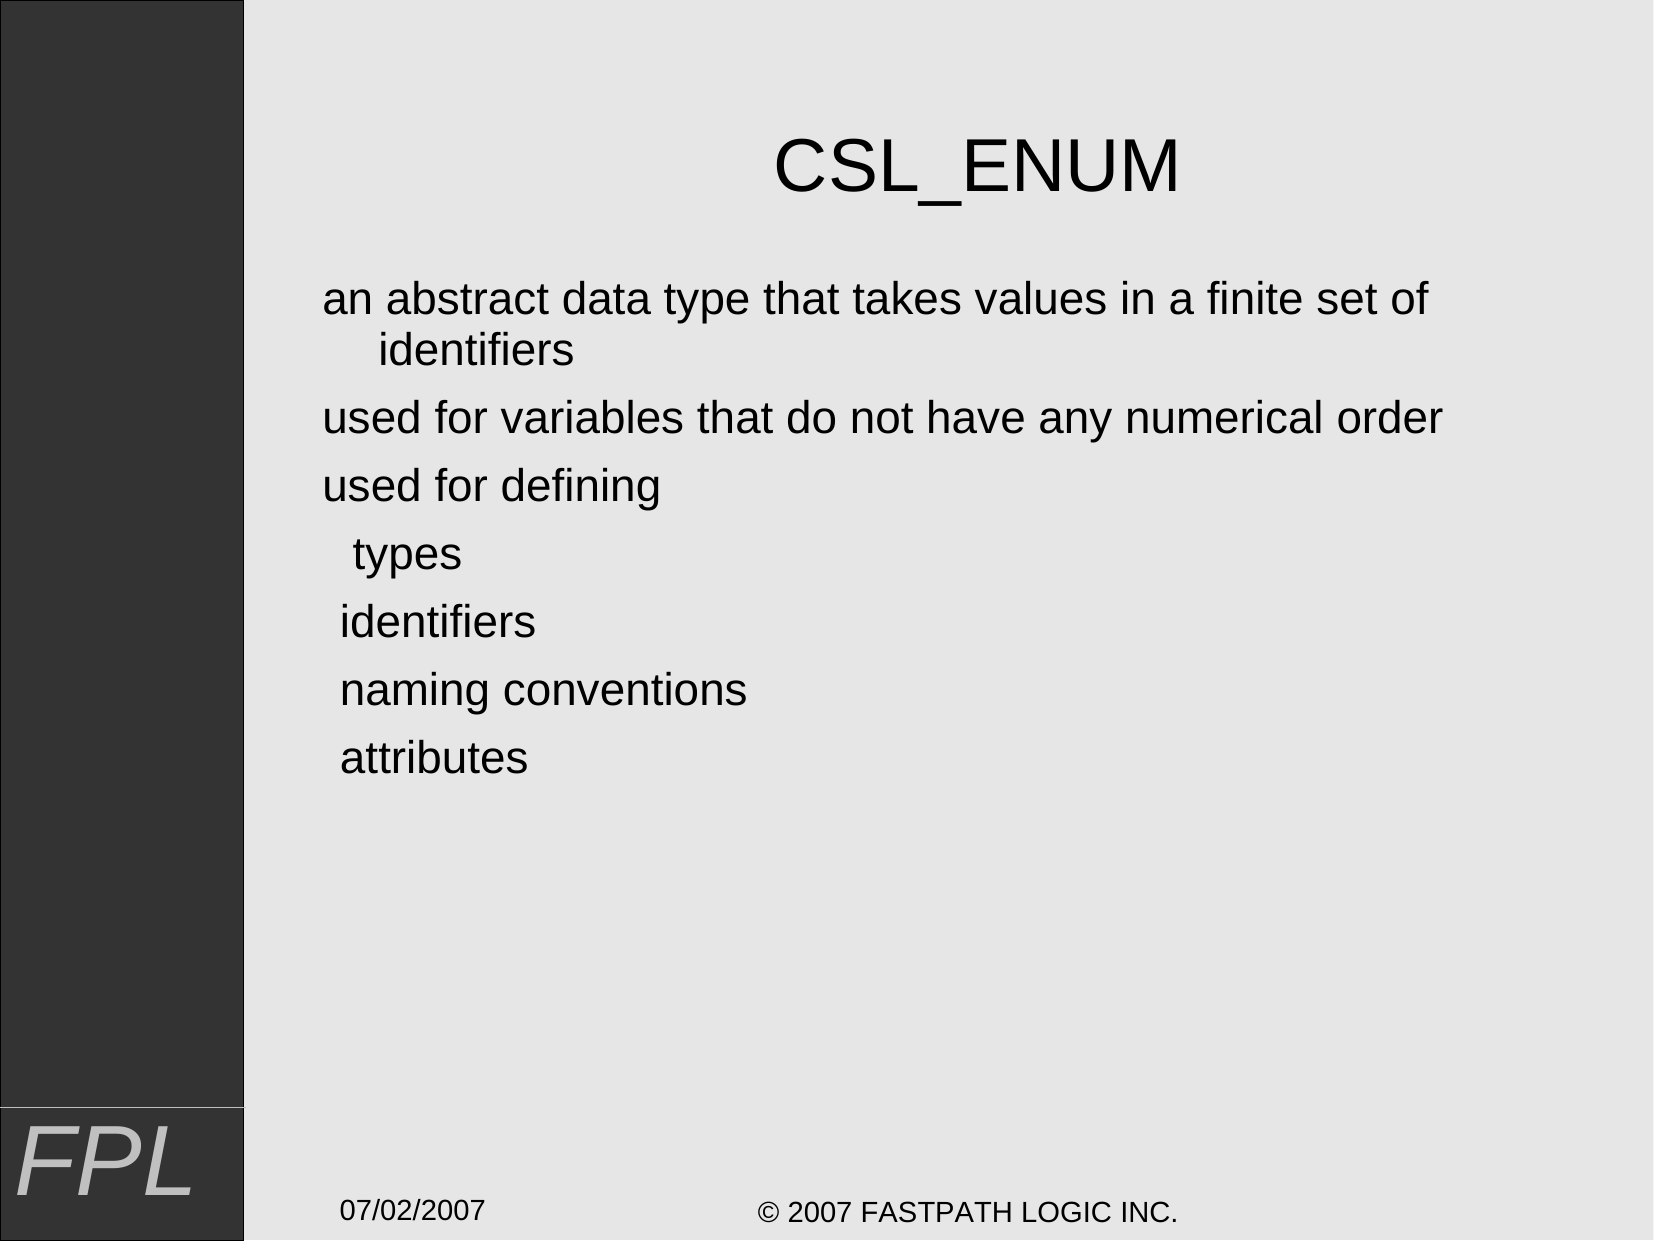

# CSL_ENUM
an abstract data type that takes values in a finite set of identifiers
used for variables that do not have any numerical order
used for defining
 types
identifiers
naming conventions
attributes
07/02/2007
© 2007 FASTPATH LOGIC INC.